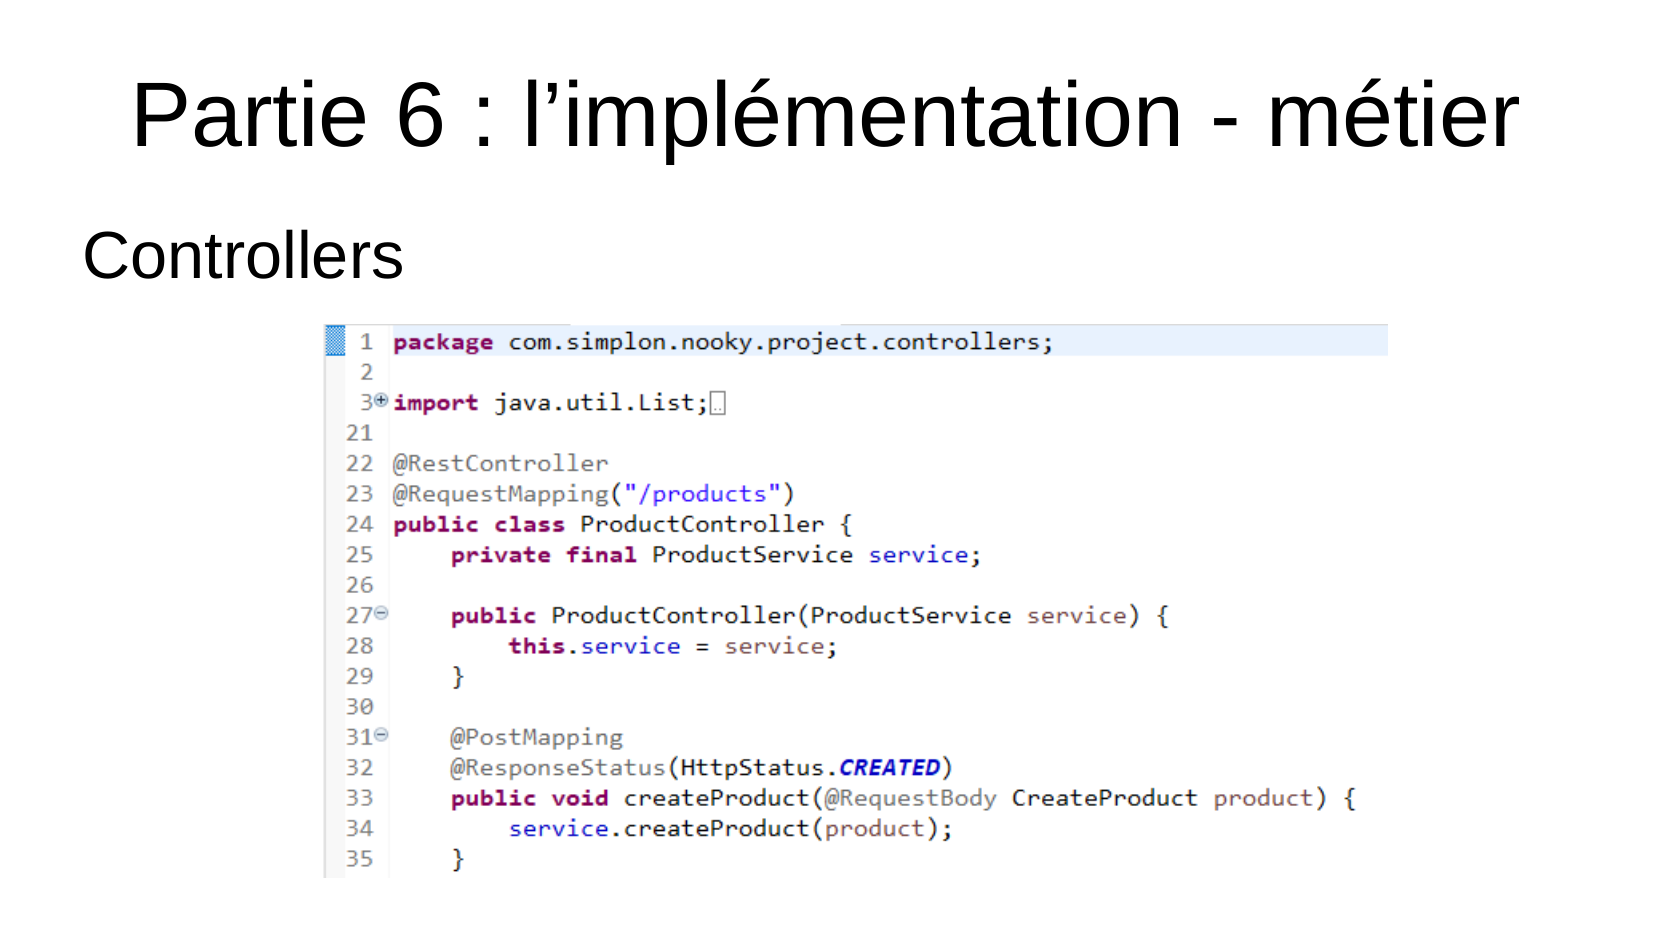

# Partie 6 : l’implémentation - métier
Controllers